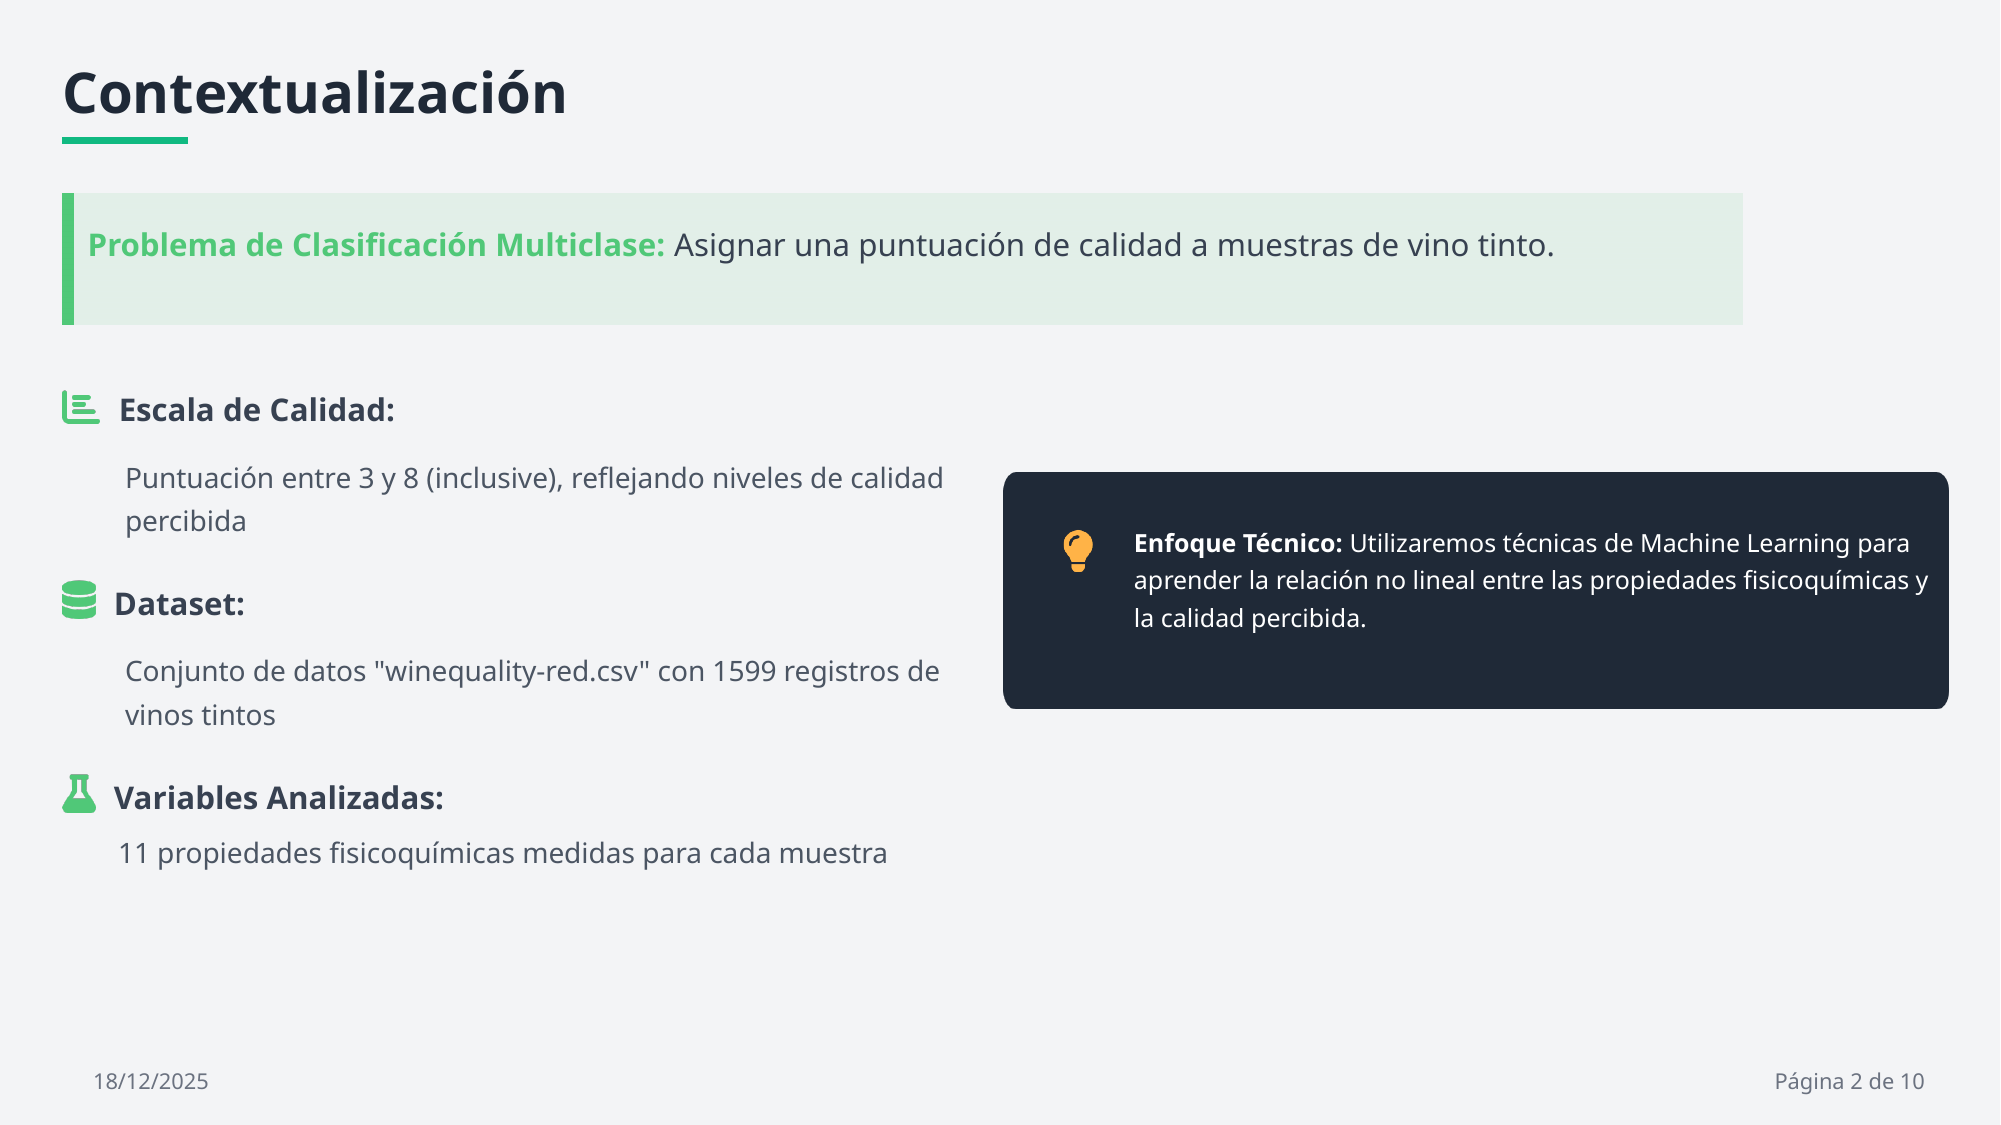

Contextualización
Problema de Clasificación Multiclase: Asignar una puntuación de calidad a muestras de vino tinto.
Escala de Calidad:
Puntuación entre 3 y 8 (inclusive), reflejando niveles de calidad percibida
Enfoque Técnico: Utilizaremos técnicas de Machine Learning para aprender la relación no lineal entre las propiedades fisicoquímicas y la calidad percibida.
Dataset:
Conjunto de datos "winequality-red.csv" con 1599 registros de vinos tintos
Variables Analizadas:
11 propiedades fisicoquímicas medidas para cada muestra
 18/12/2025
Página 2 de 10